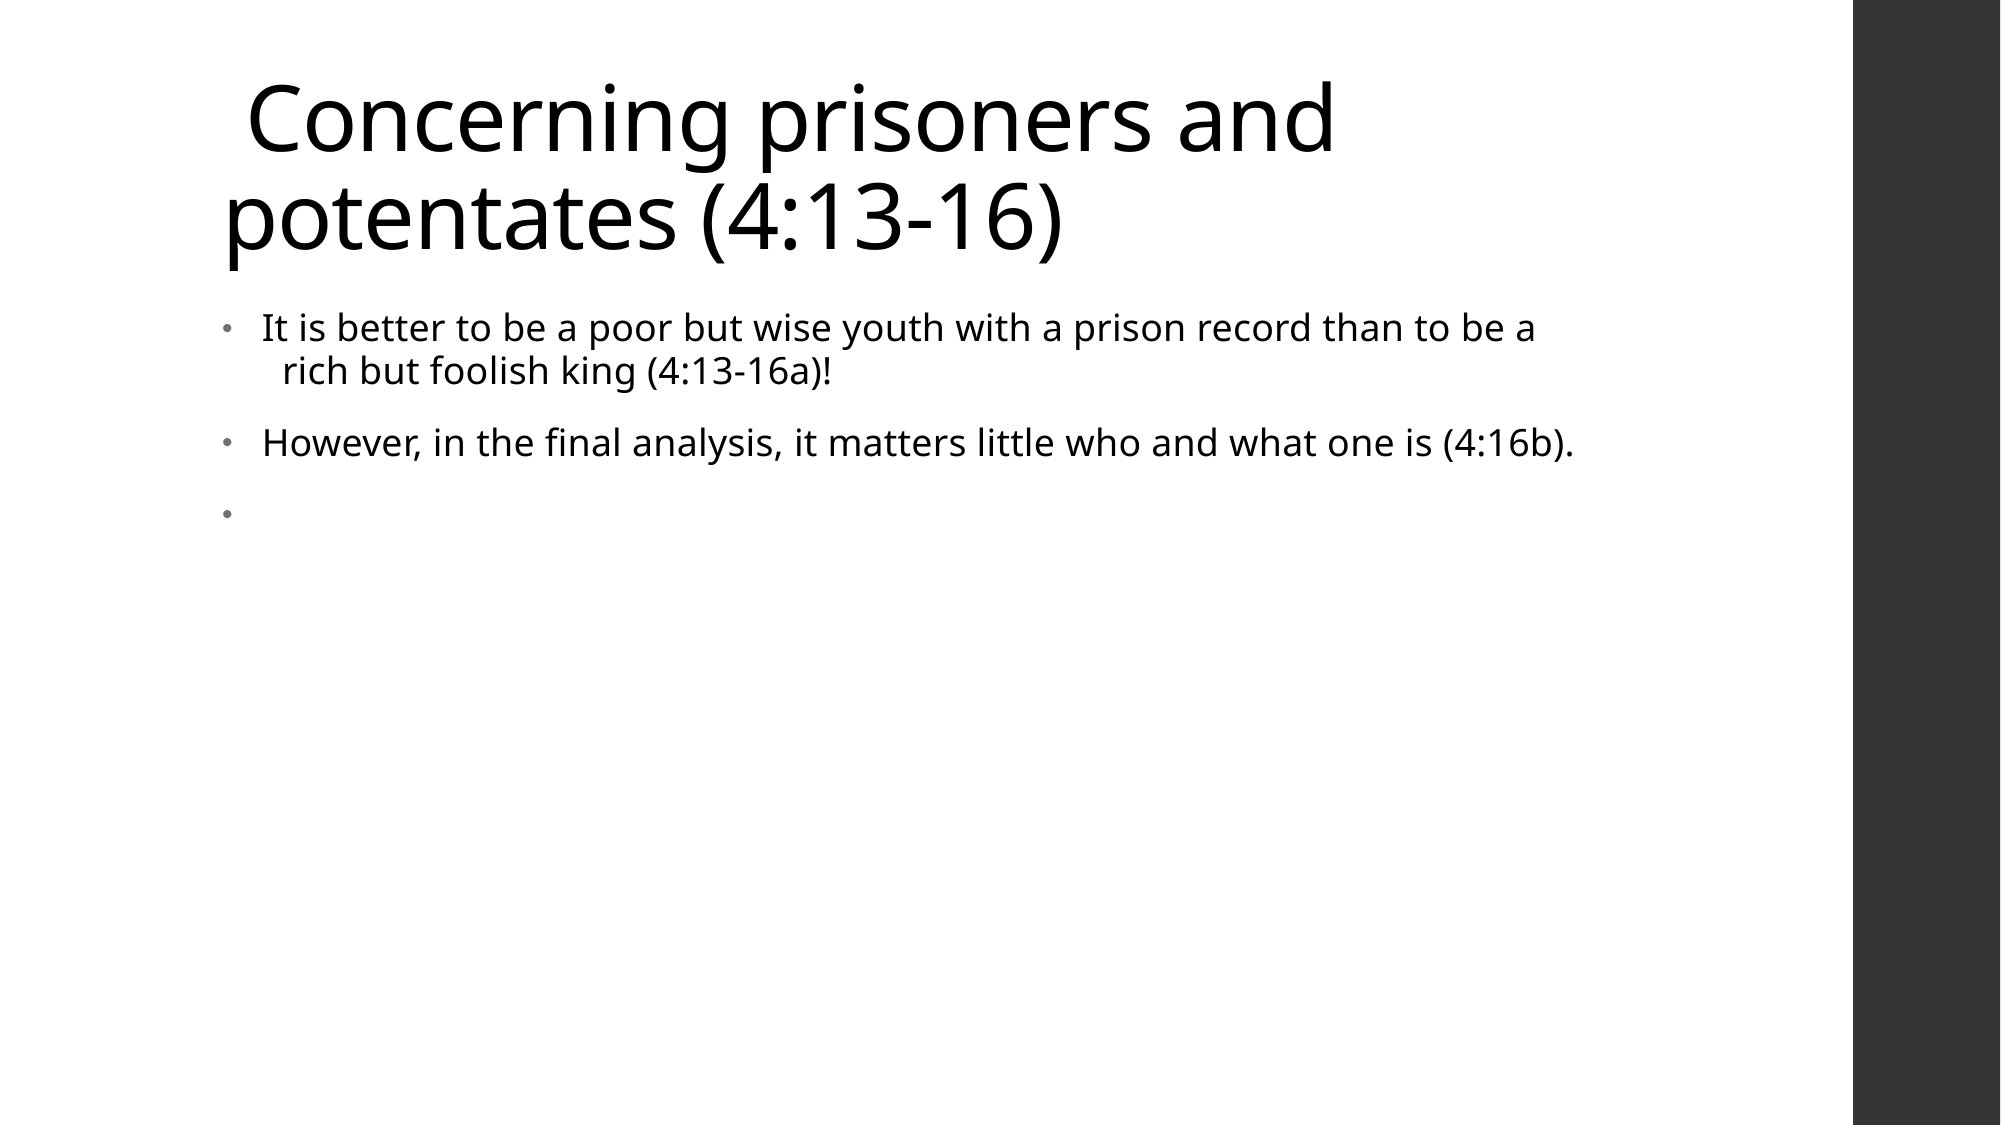

# Concerning prisoners and potentates (4:13-16)
 It is better to be a poor but wise youth with a prison record than to be a rich but foolish king (4:13-16a)!
 However, in the final analysis, it matters little who and what one is (4:16b).